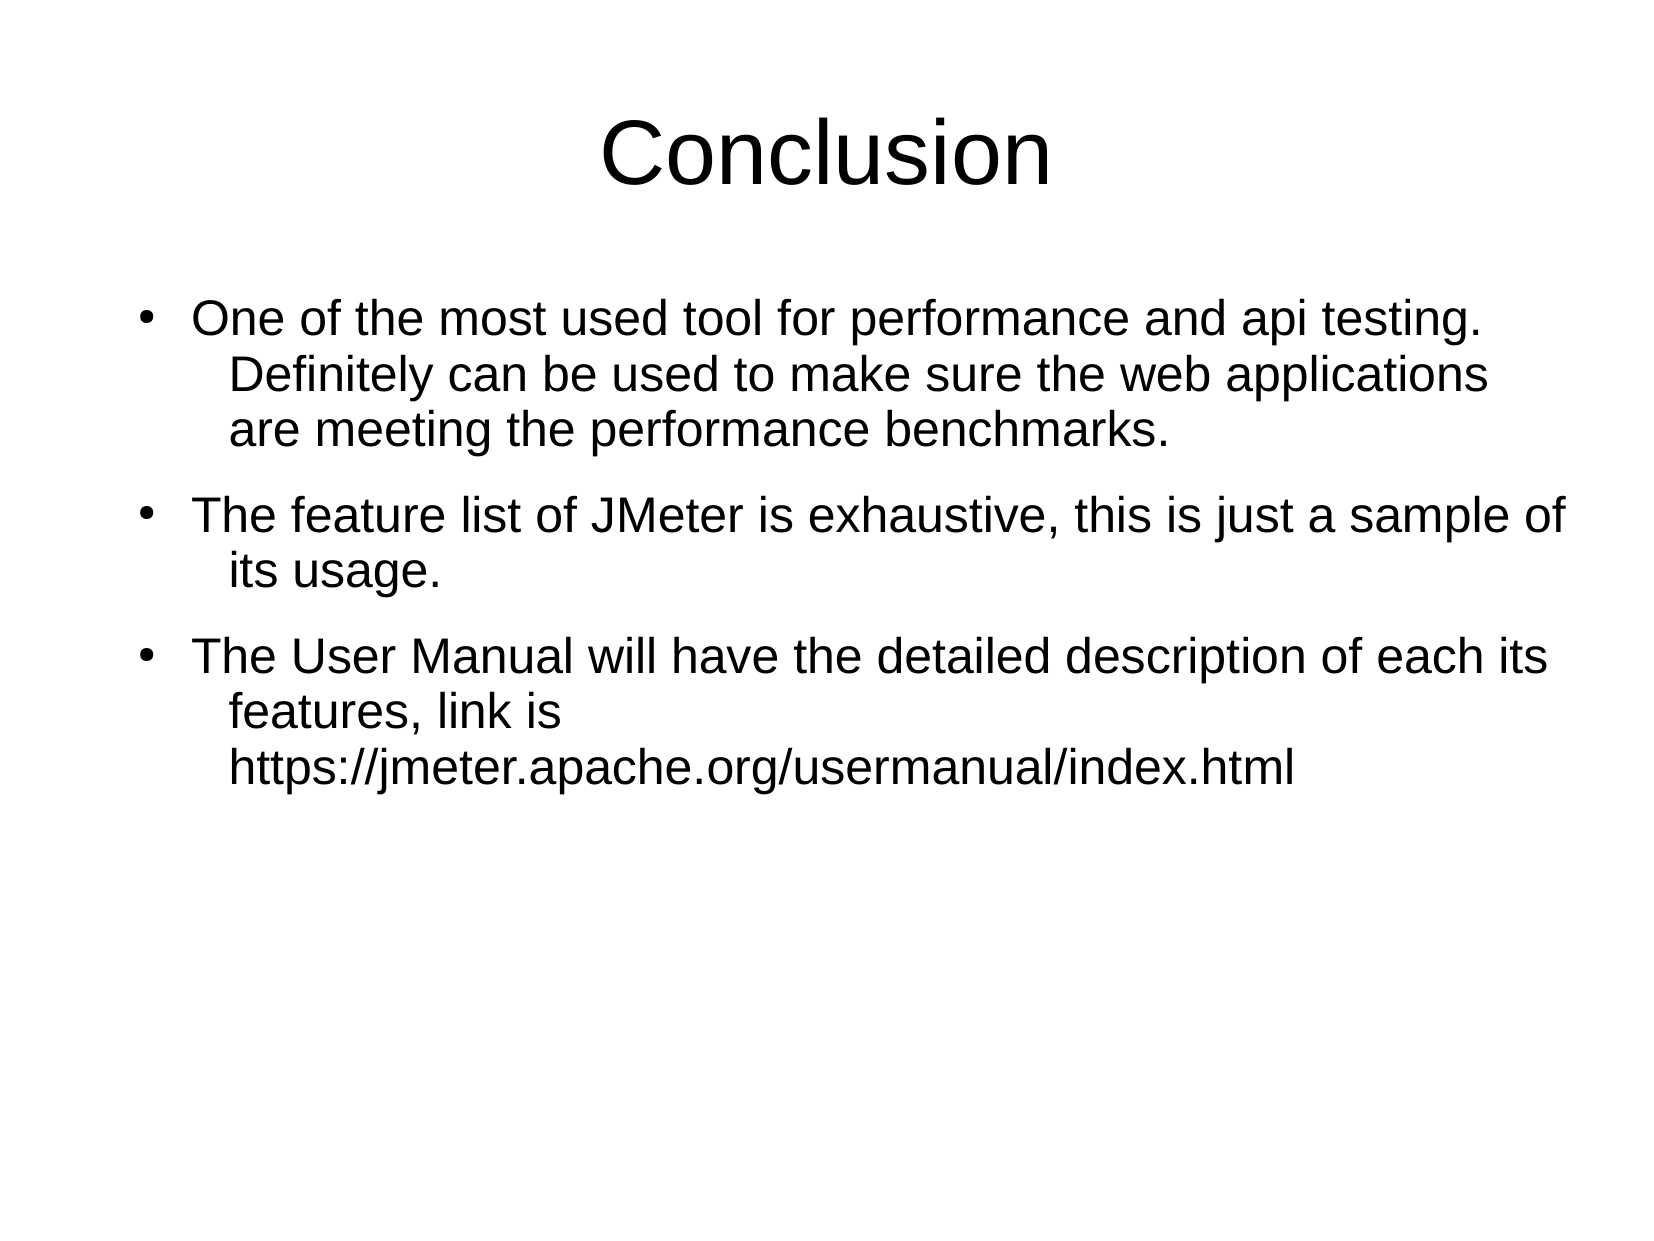

# Conclusion
One of the most used tool for performance and api testing. Definitely can be used to make sure the web applications are meeting the performance benchmarks.
The feature list of JMeter is exhaustive, this is just a sample of its usage.
The User Manual will have the detailed description of each its features, link is https://jmeter.apache.org/usermanual/index.html